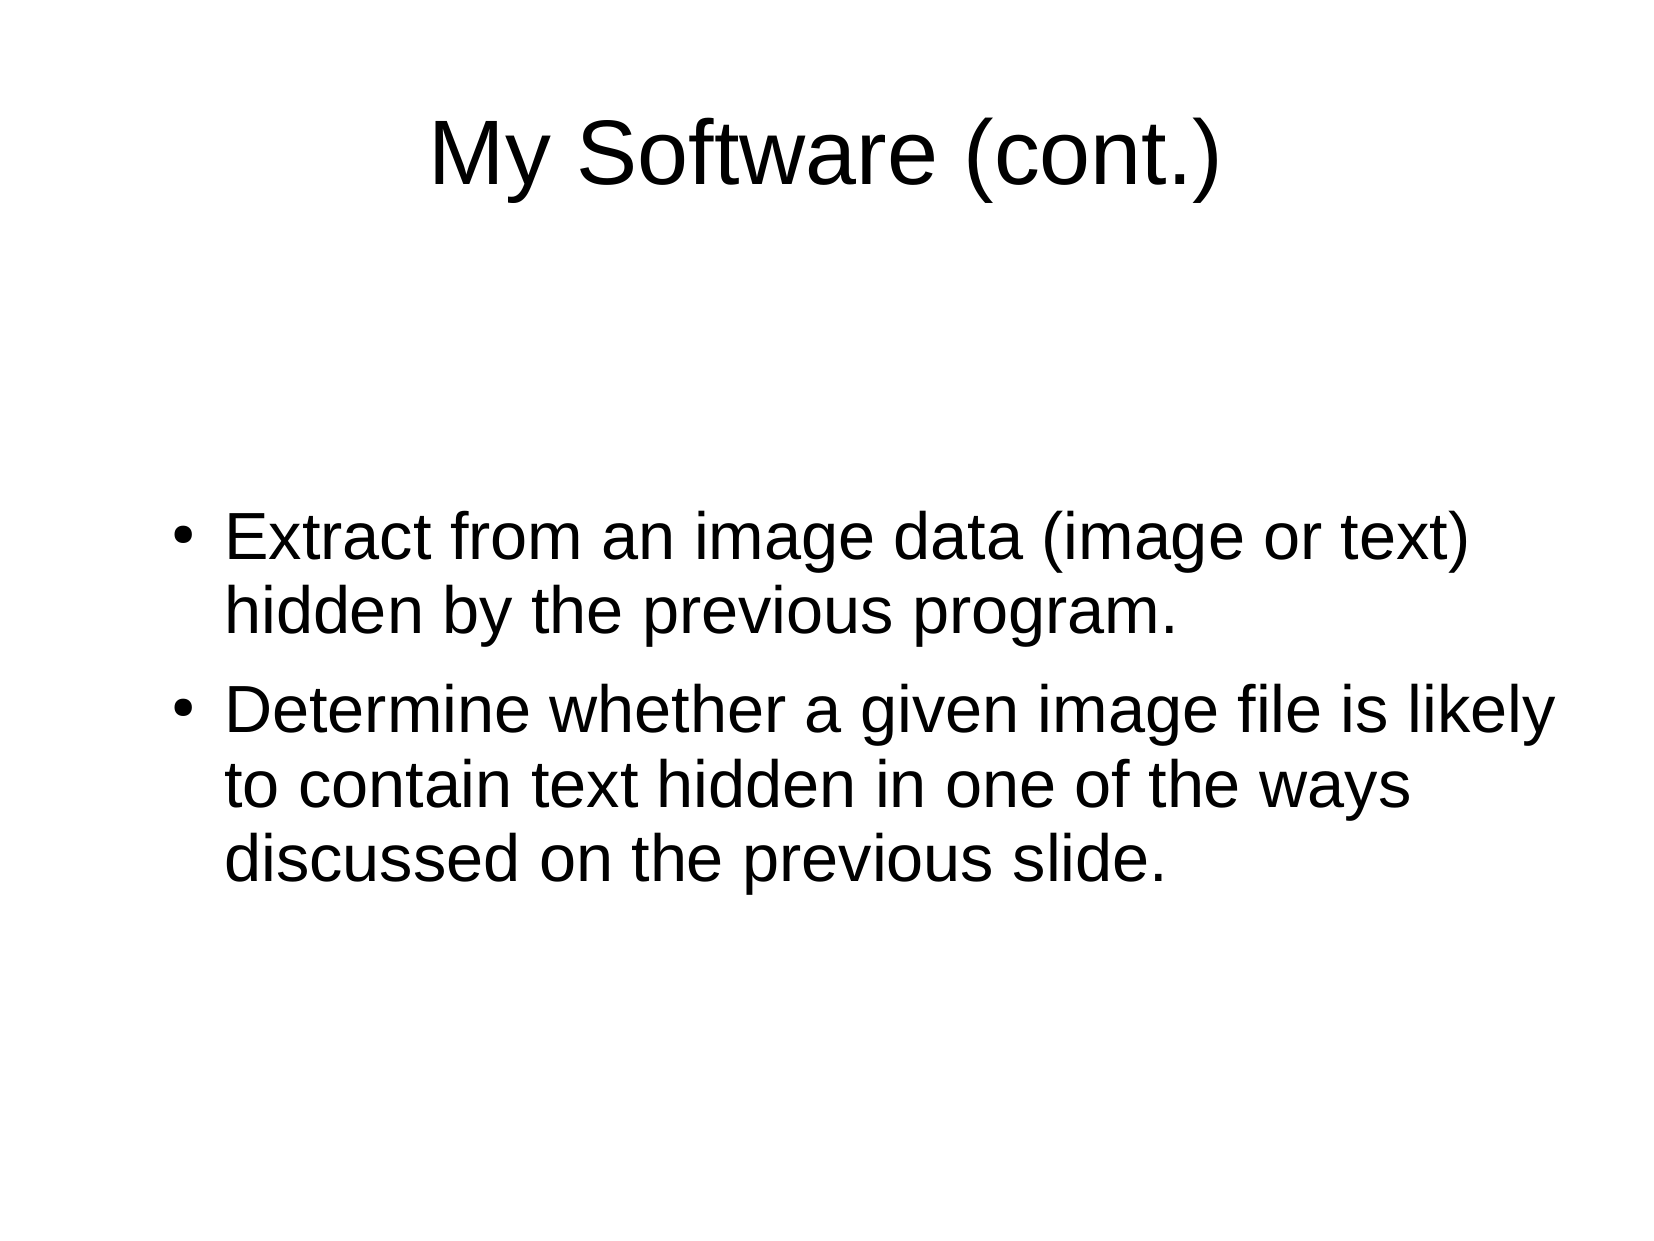

# My Software (cont.)
Extract from an image data (image or text) hidden by the previous program.
Determine whether a given image file is likely to contain text hidden in one of the ways discussed on the previous slide.